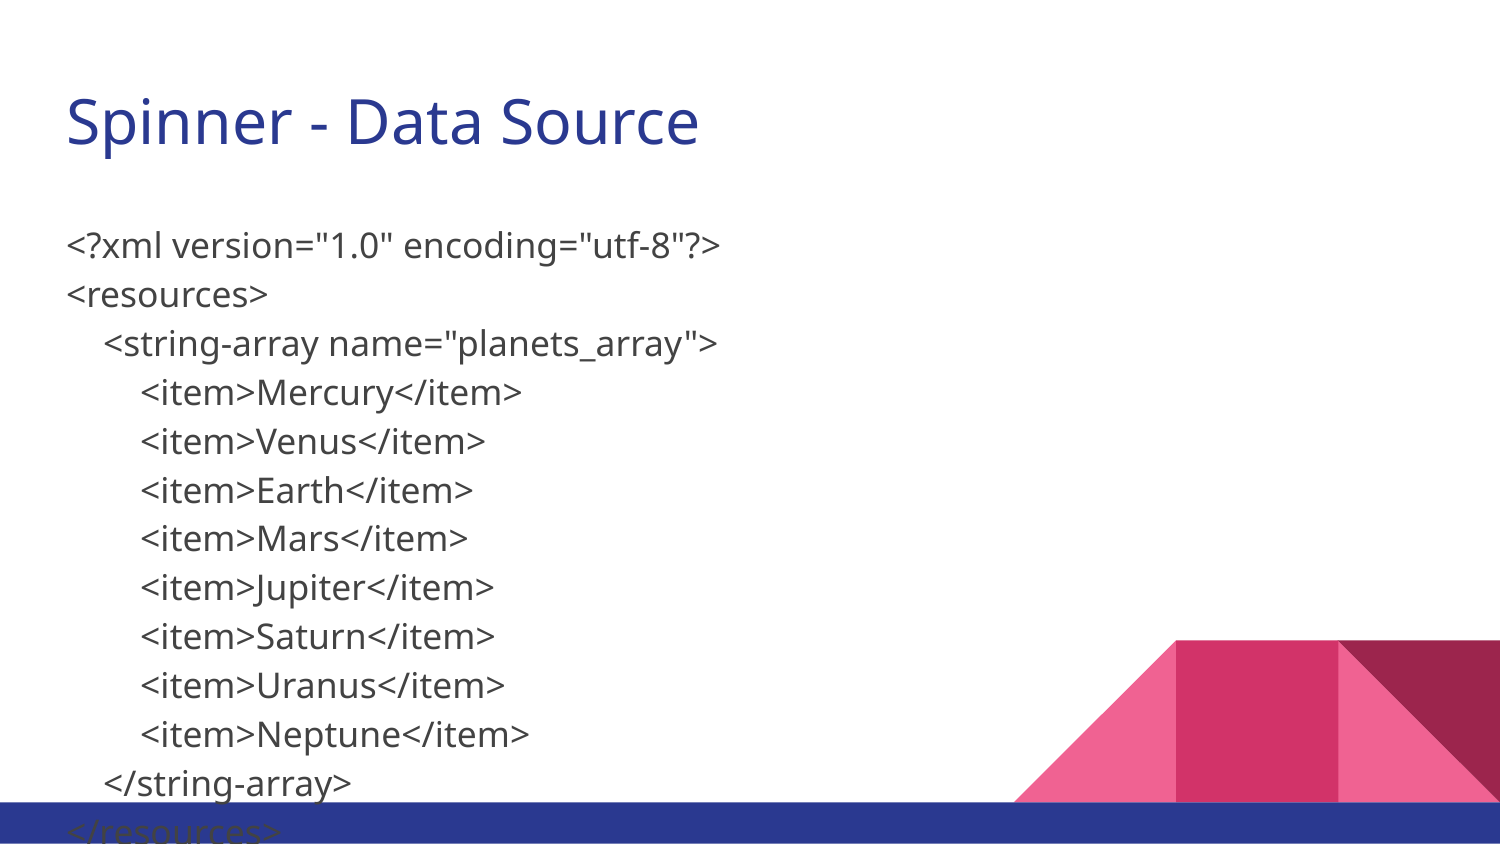

# Spinner - Data Source
<?xml version="1.0" encoding="utf-8"?>
<resources>
 <string-array name="planets_array">
 <item>Mercury</item>
 <item>Venus</item>
 <item>Earth</item>
 <item>Mars</item>
 <item>Jupiter</item>
 <item>Saturn</item>
 <item>Uranus</item>
 <item>Neptune</item>
 </string-array>
</resources>